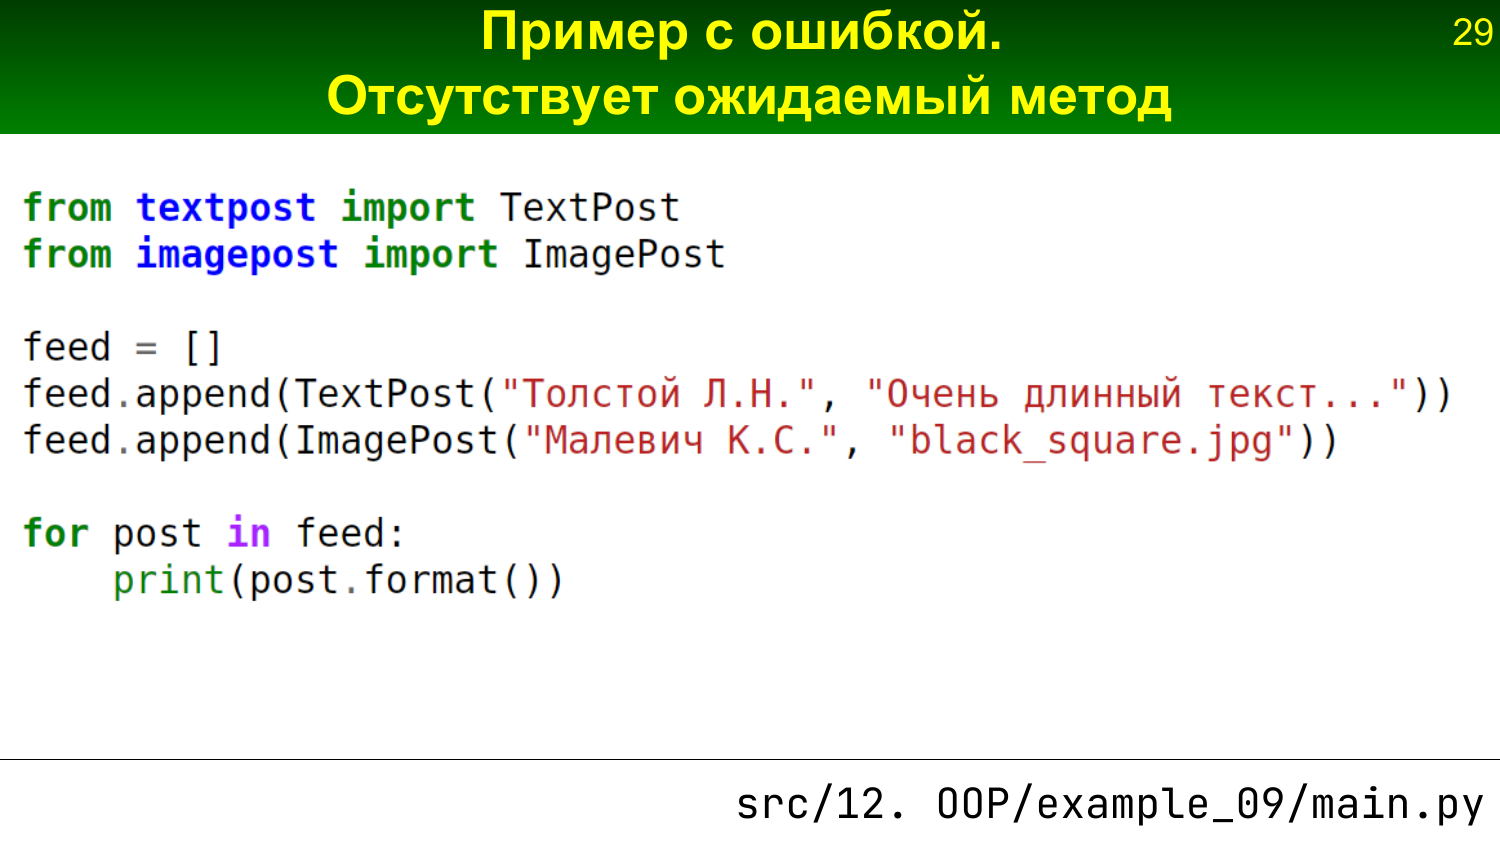

# Пример с ошибкой. Отсутствует ожидаемый метод
src/12. OOP/example_09/main.py